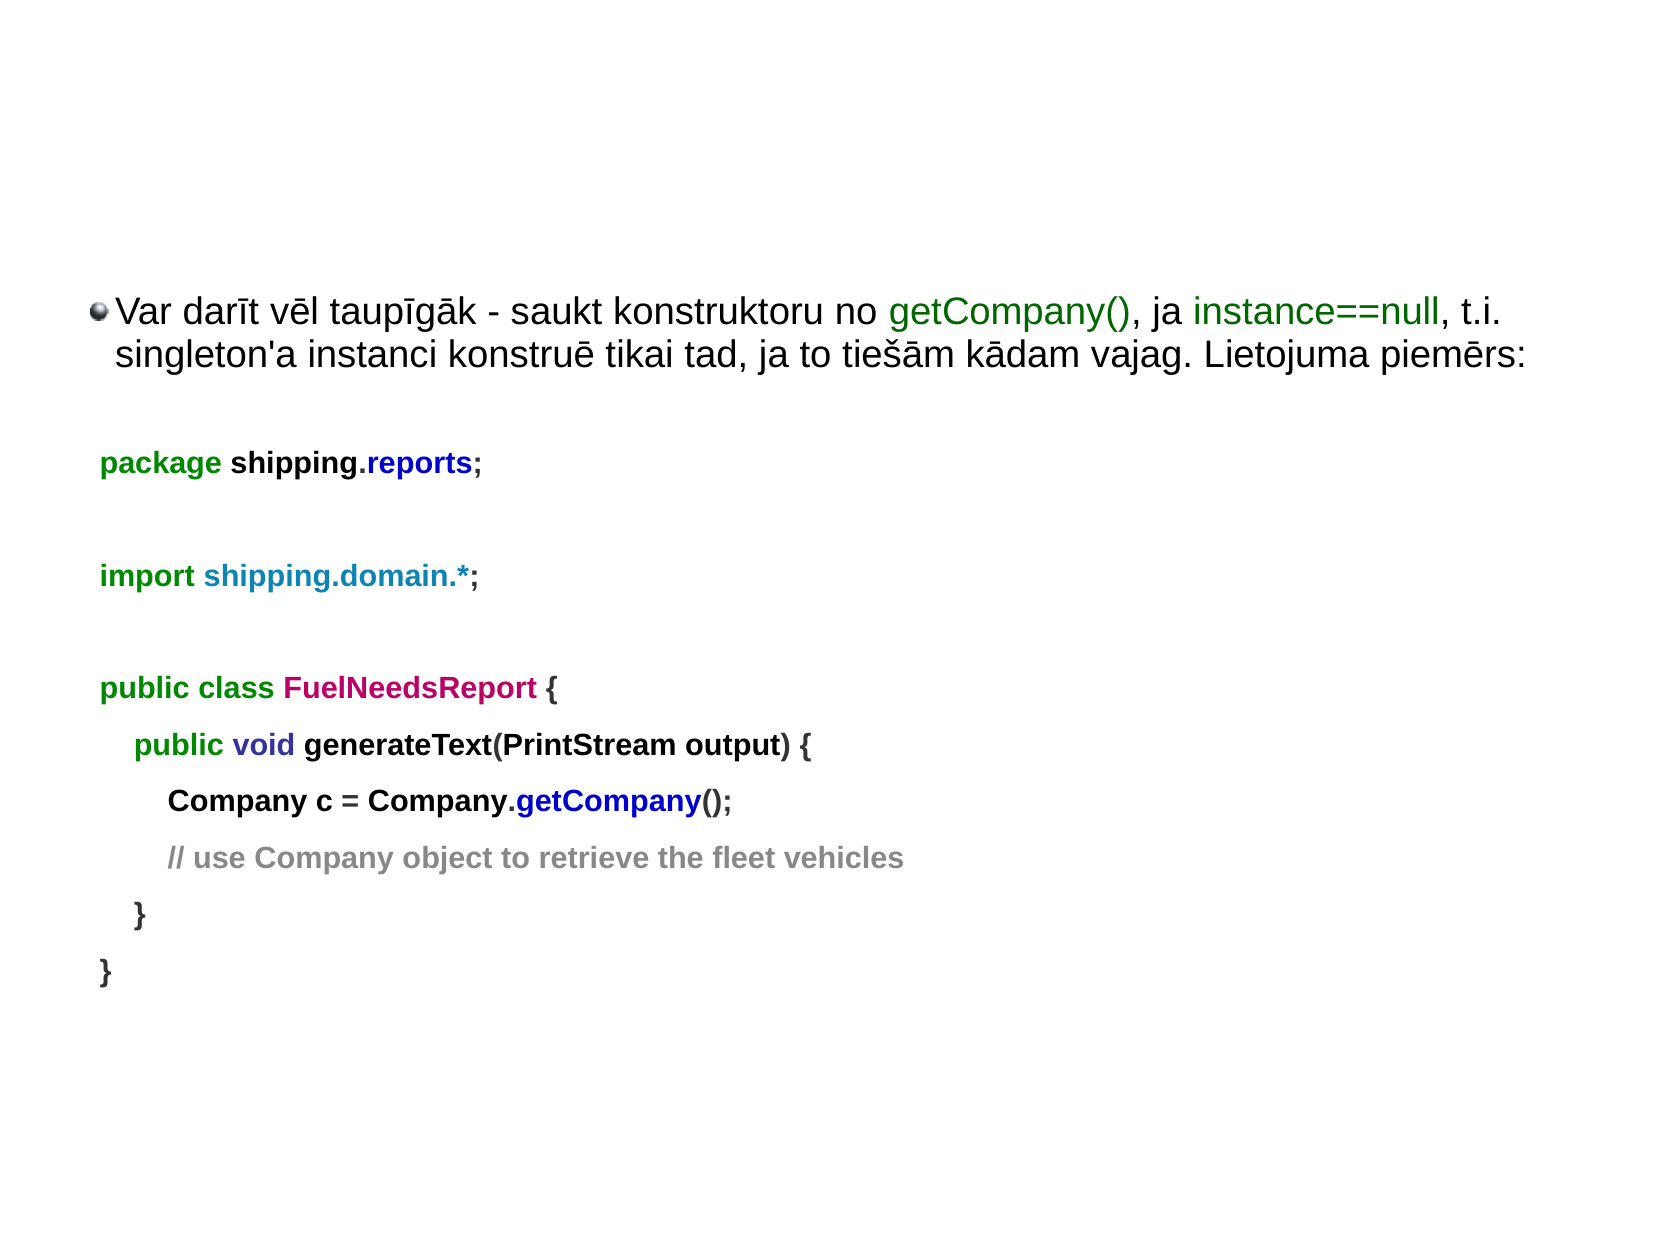

#
Var darīt vēl taupīgāk - saukt konstruktoru no getCompany(), ja instance==null, t.i. singleton'a instanci konstruē tikai tad, ja to tiešām kādam vajag. Lietojuma piemērs:
 package shipping.reports;
 import shipping.domain.*;
 public class FuelNeedsReport {
 public void generateText(PrintStream output) {
 Company c = Company.getCompany();
 // use Company object to retrieve the fleet vehicles
 }
 }